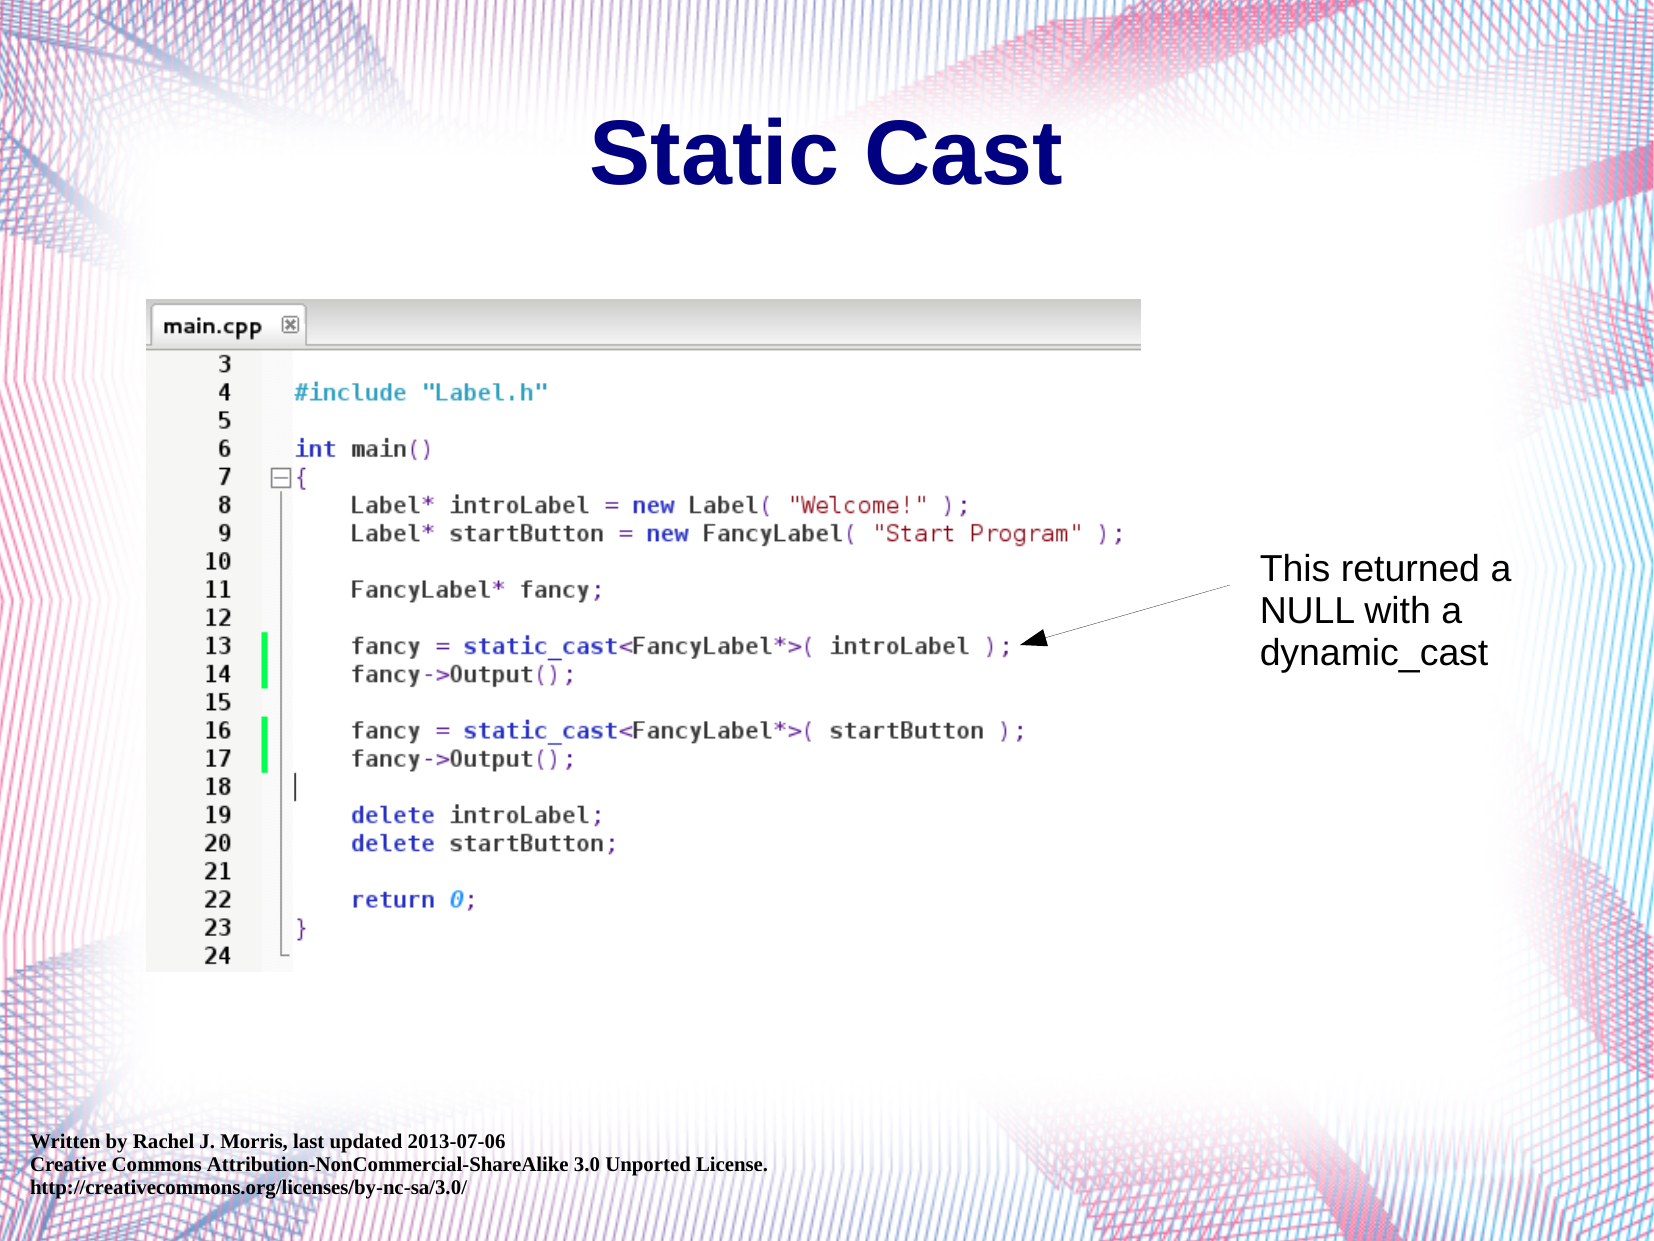

# Static Cast
This returned a NULL with a dynamic_cast